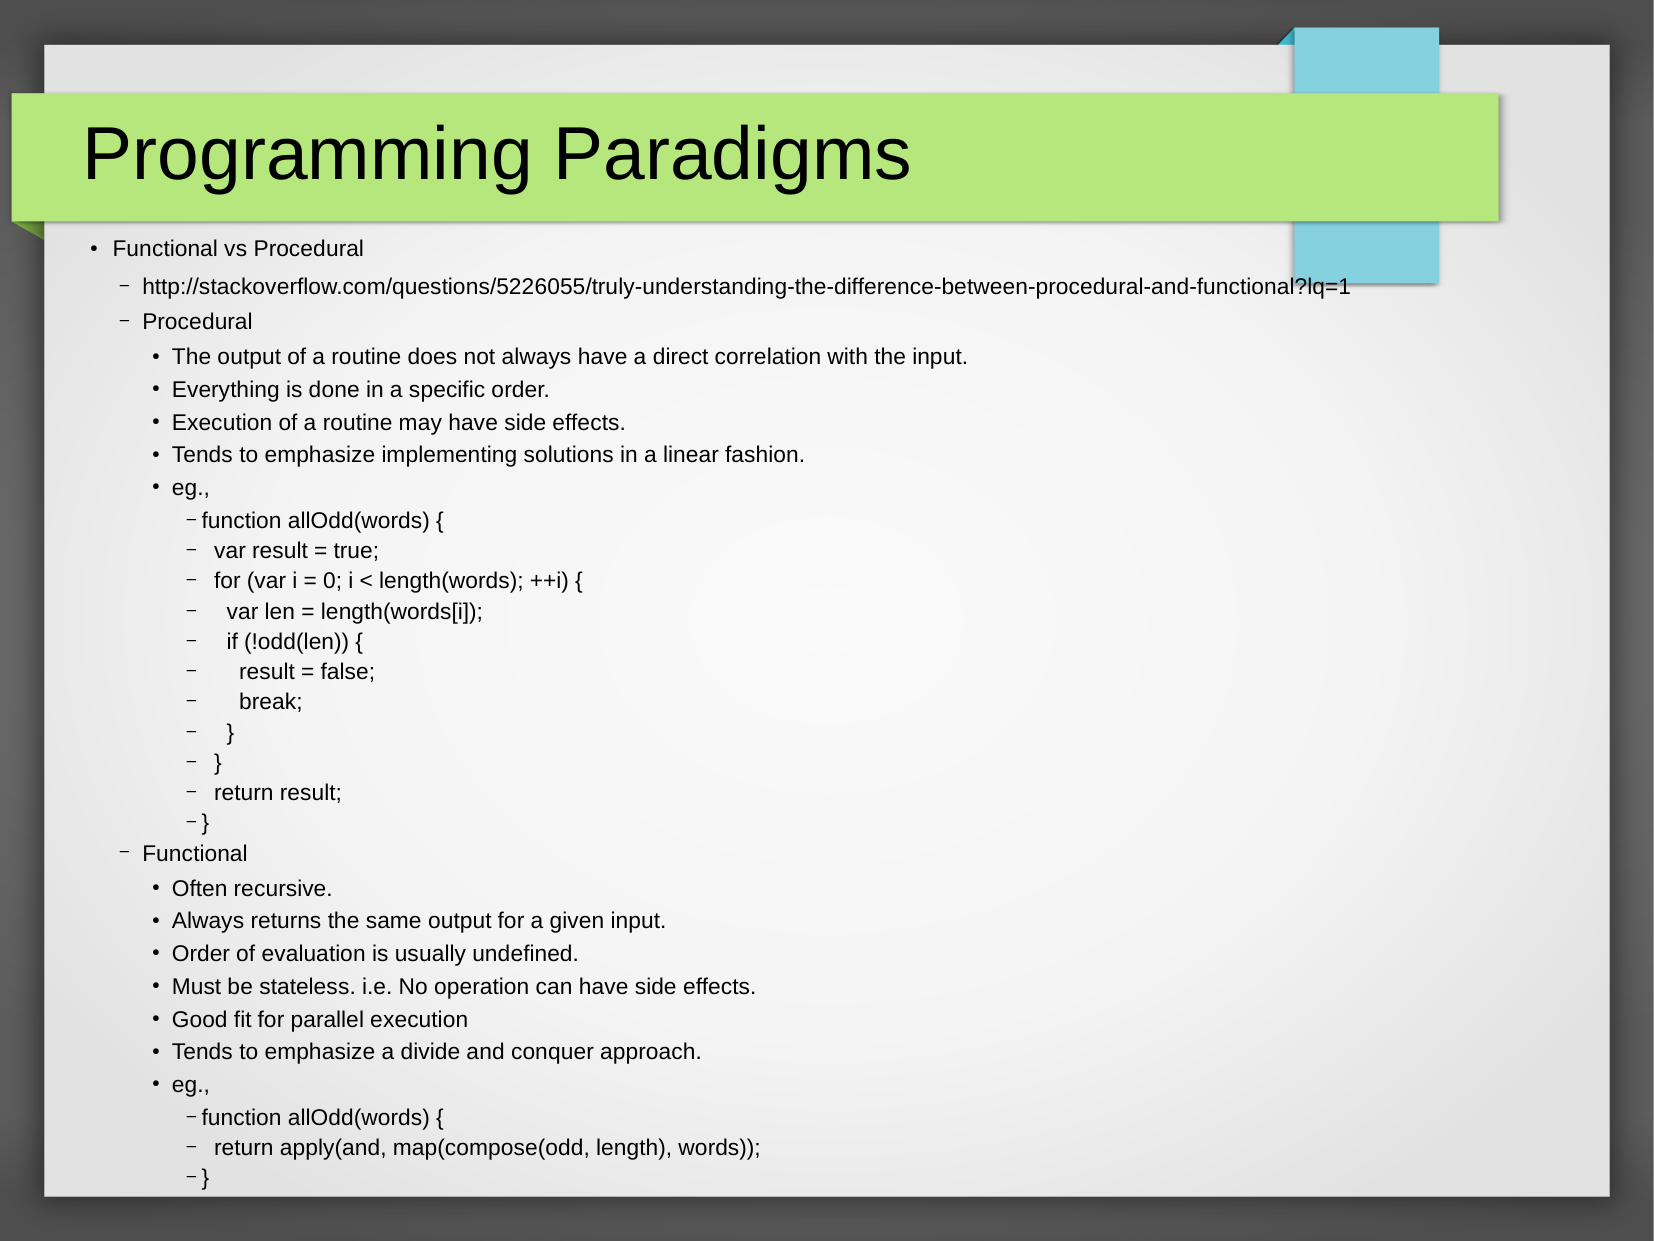

# Programming Paradigms
Functional vs Procedural
http://stackoverflow.com/questions/5226055/truly-understanding-the-difference-between-procedural-and-functional?lq=1
Procedural
The output of a routine does not always have a direct correlation with the input.
Everything is done in a specific order.
Execution of a routine may have side effects.
Tends to emphasize implementing solutions in a linear fashion.
eg.,
function allOdd(words) {
 var result = true;
 for (var i = 0; i < length(words); ++i) {
 var len = length(words[i]);
 if (!odd(len)) {
 result = false;
 break;
 }
 }
 return result;
}
Functional
Often recursive.
Always returns the same output for a given input.
Order of evaluation is usually undefined.
Must be stateless. i.e. No operation can have side effects.
Good fit for parallel execution
Tends to emphasize a divide and conquer approach.
eg.,
function allOdd(words) {
 return apply(and, map(compose(odd, length), words));
}